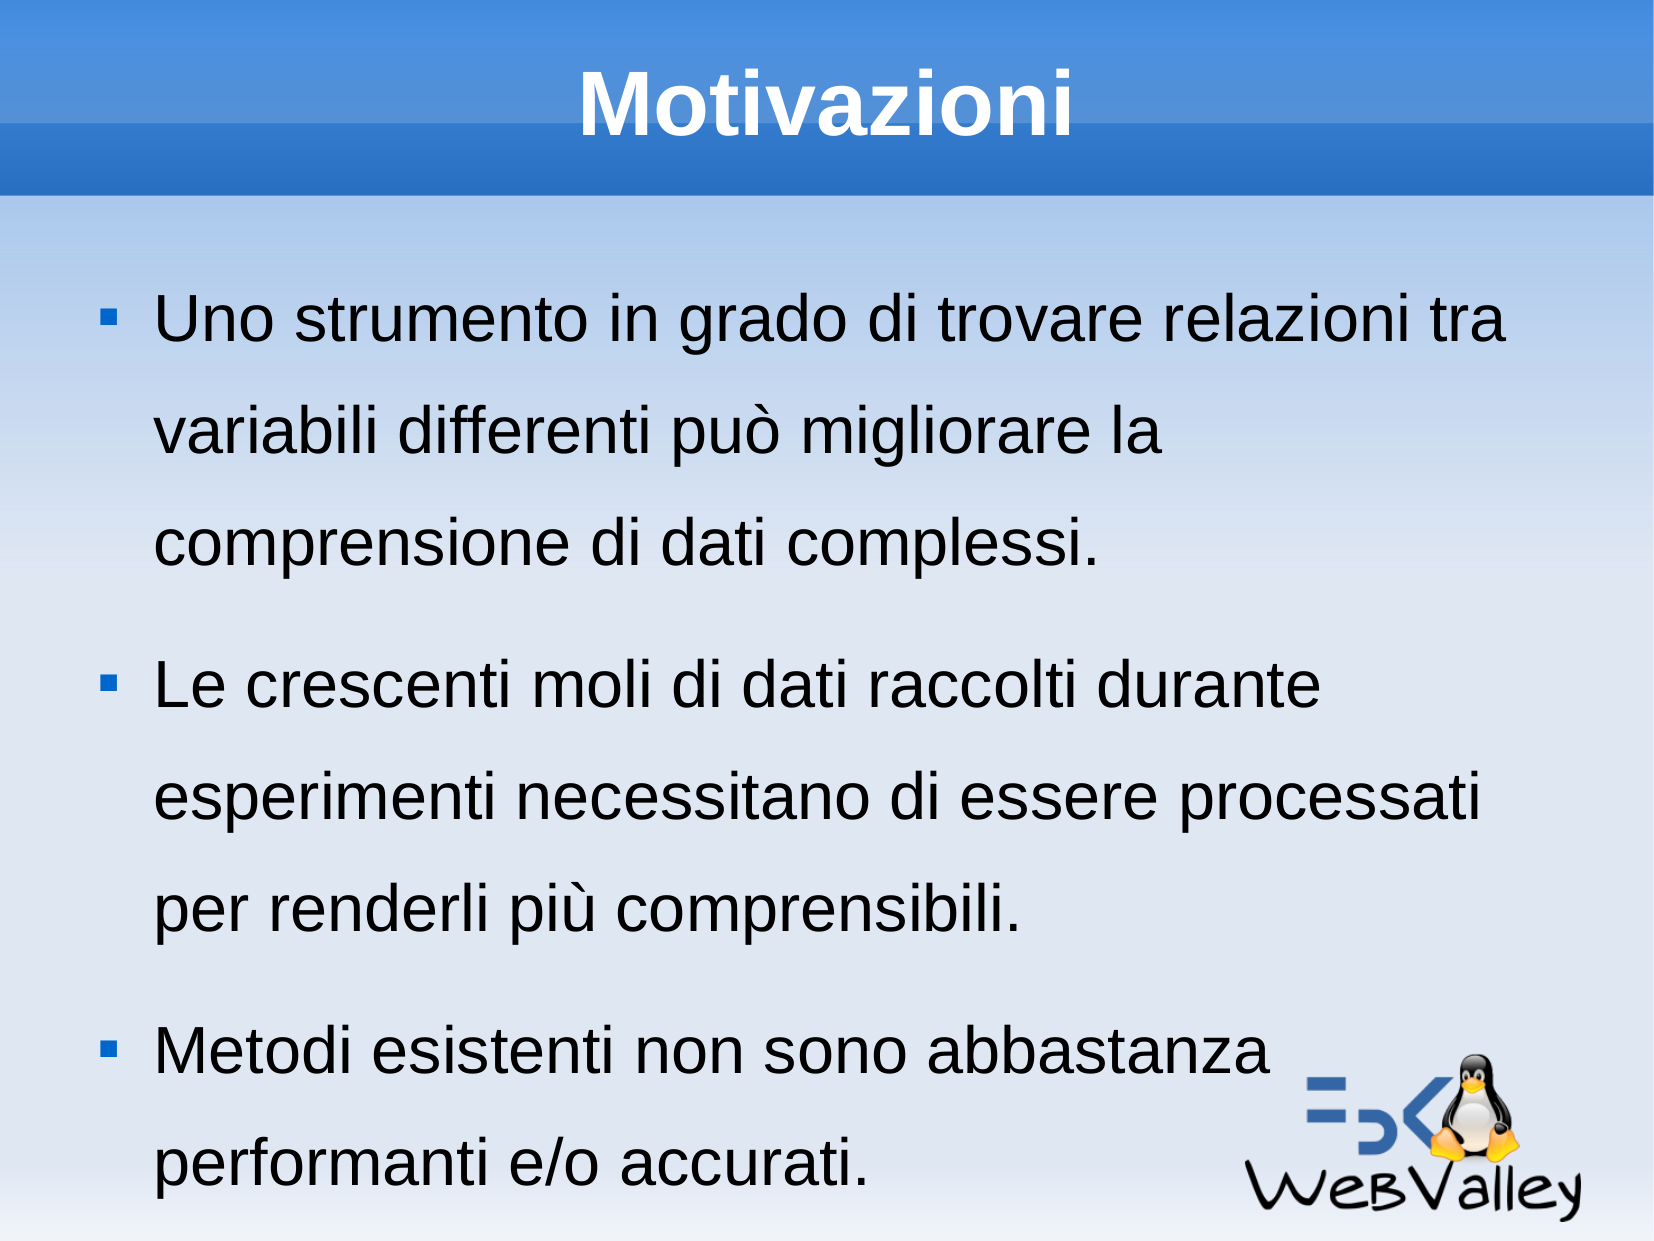

# Motivazioni
Uno strumento in grado di trovare relazioni tra variabili differenti può migliorare la comprensione di dati complessi.
Le crescenti moli di dati raccolti durante esperimenti necessitano di essere processati per renderli più comprensibili.
Metodi esistenti non sono abbastanza performanti e/o accurati.